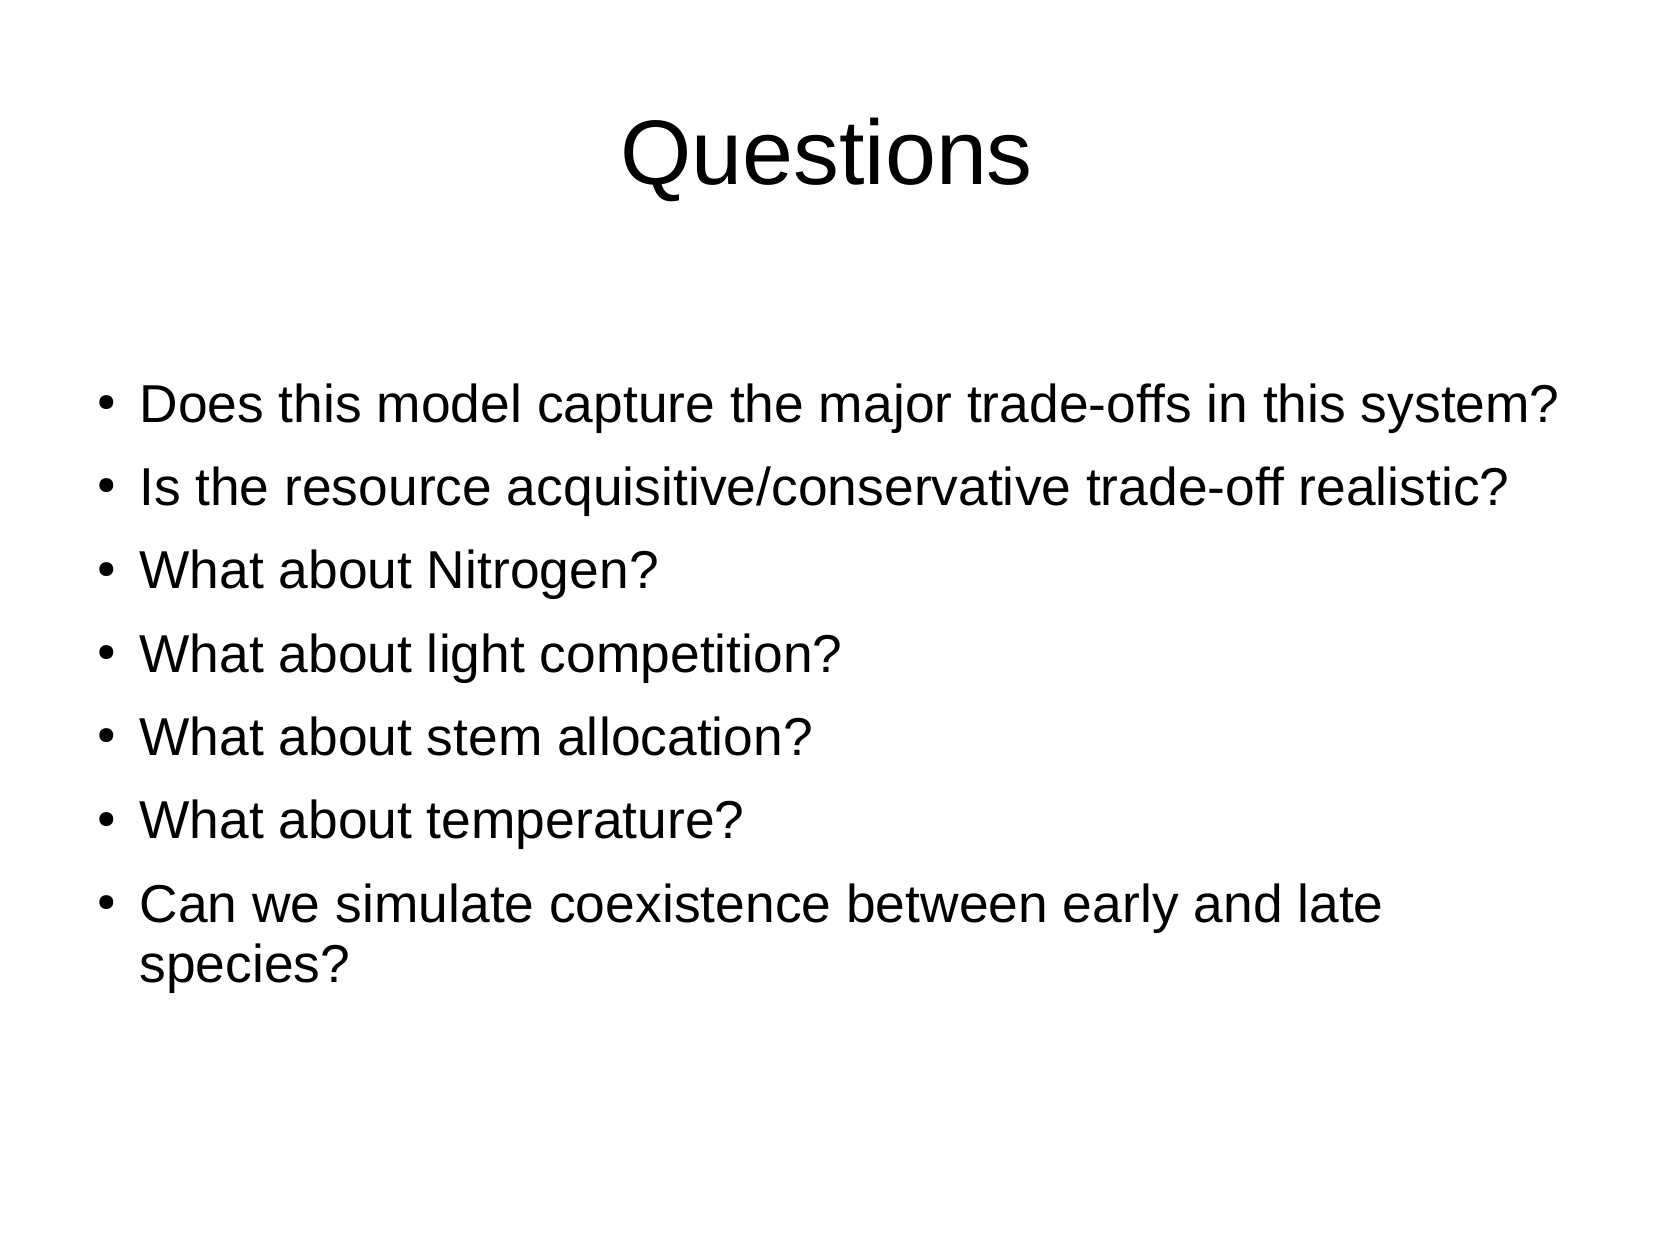

# Questions
Does this model capture the major trade-offs in this system?
Is the resource acquisitive/conservative trade-off realistic?
What about Nitrogen?
What about light competition?
What about stem allocation?
What about temperature?
Can we simulate coexistence between early and late species?